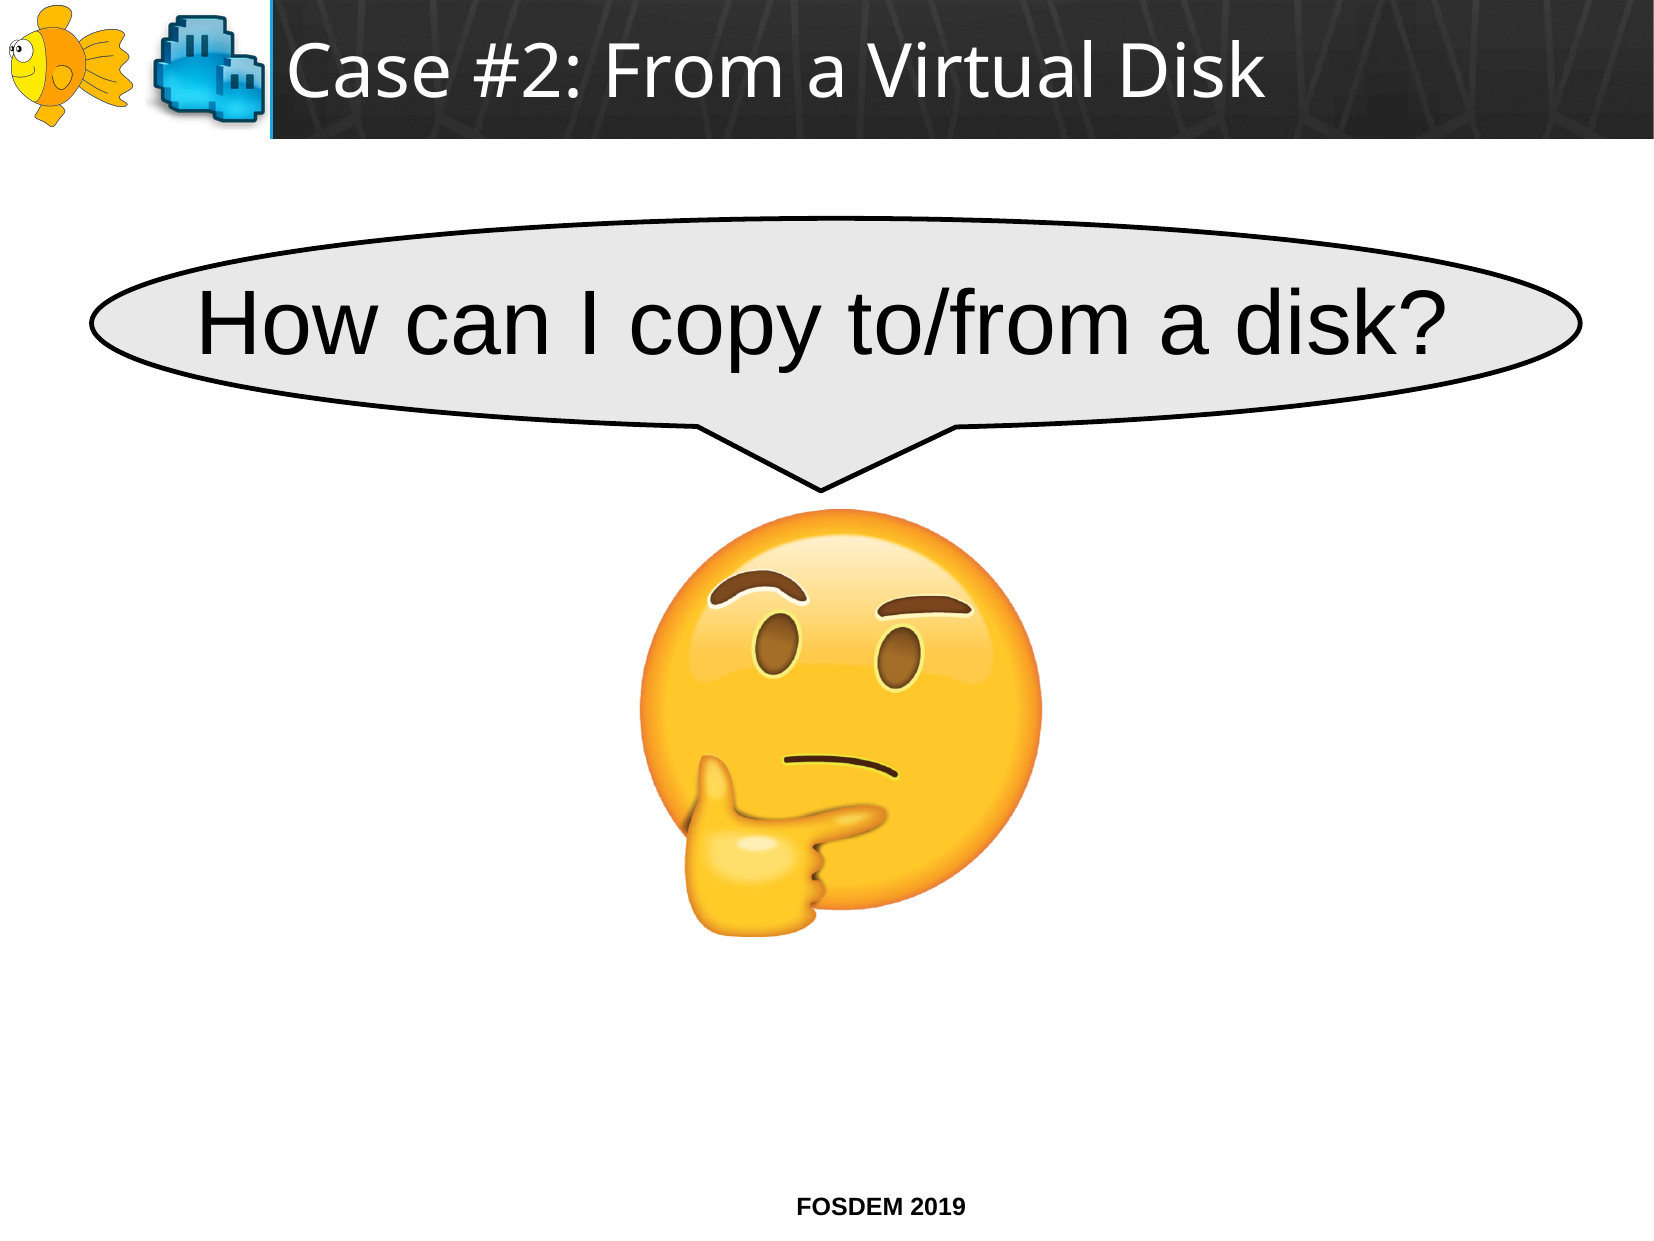

# Case #2: From a Virtual Disk
How can I copy to/from a disk?